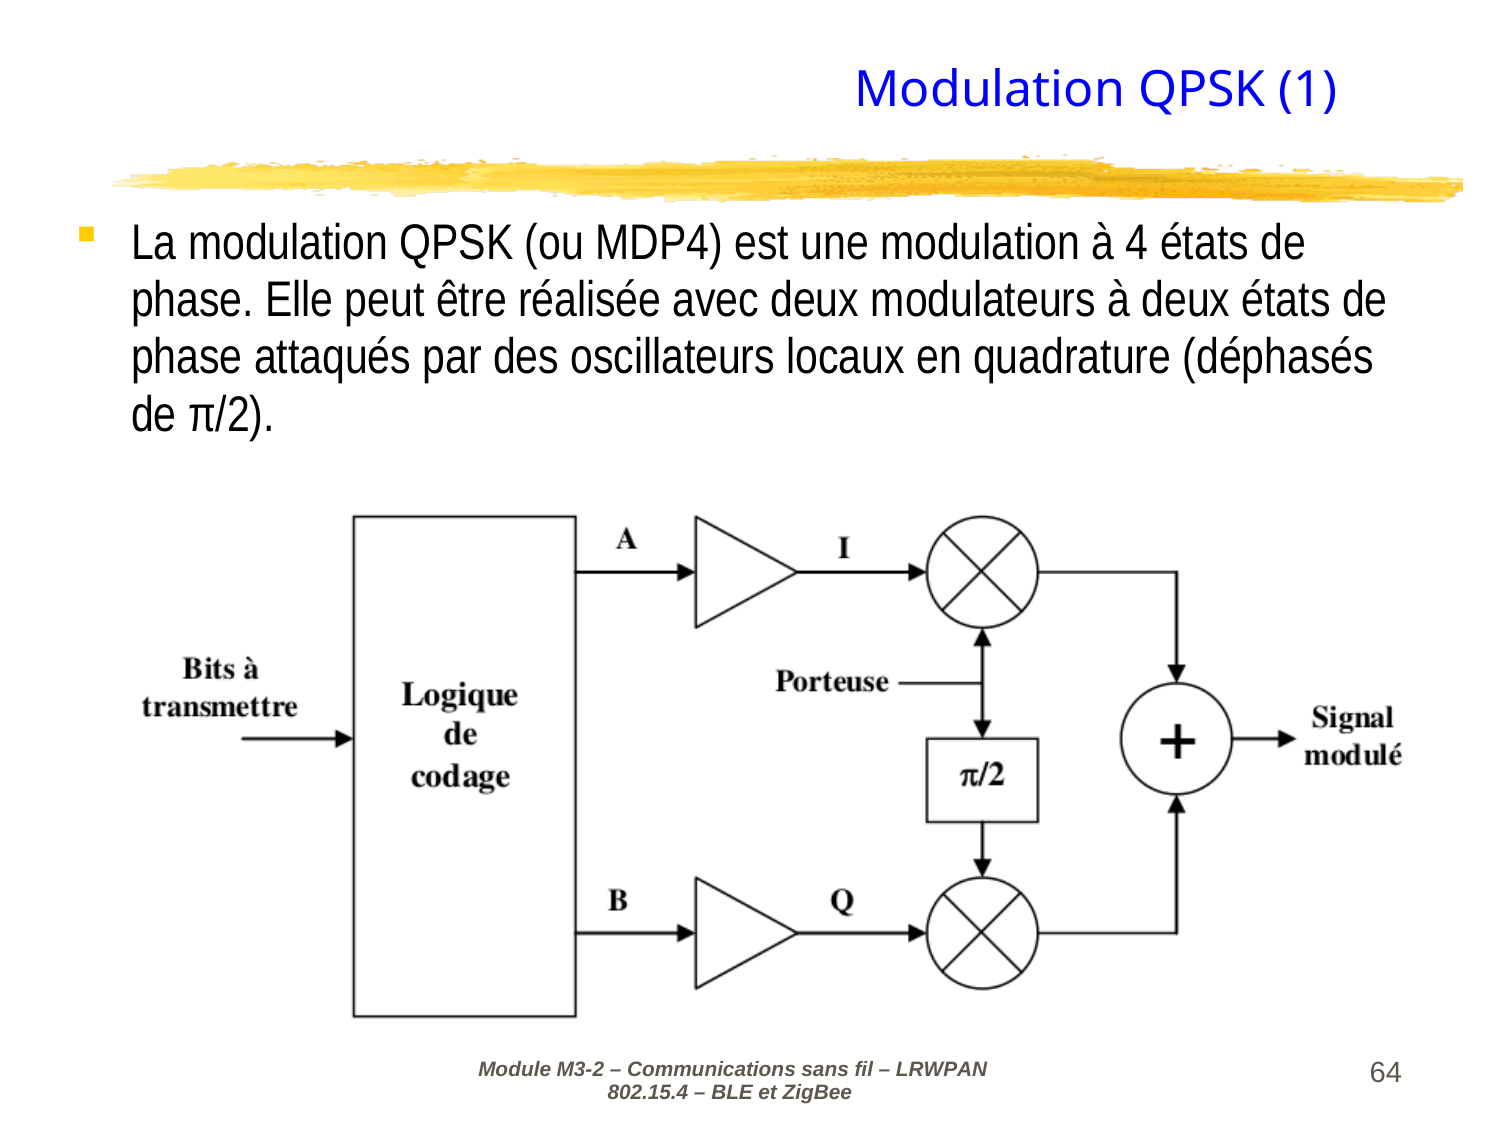

# Modulation QPSK (1)
La modulation QPSK (ou MDP4) est une modulation à 4 états de phase. Elle peut être réalisée avec deux modulateurs à deux états de phase attaqués par des oscillateurs locaux en quadrature (déphasés de π/2).
64